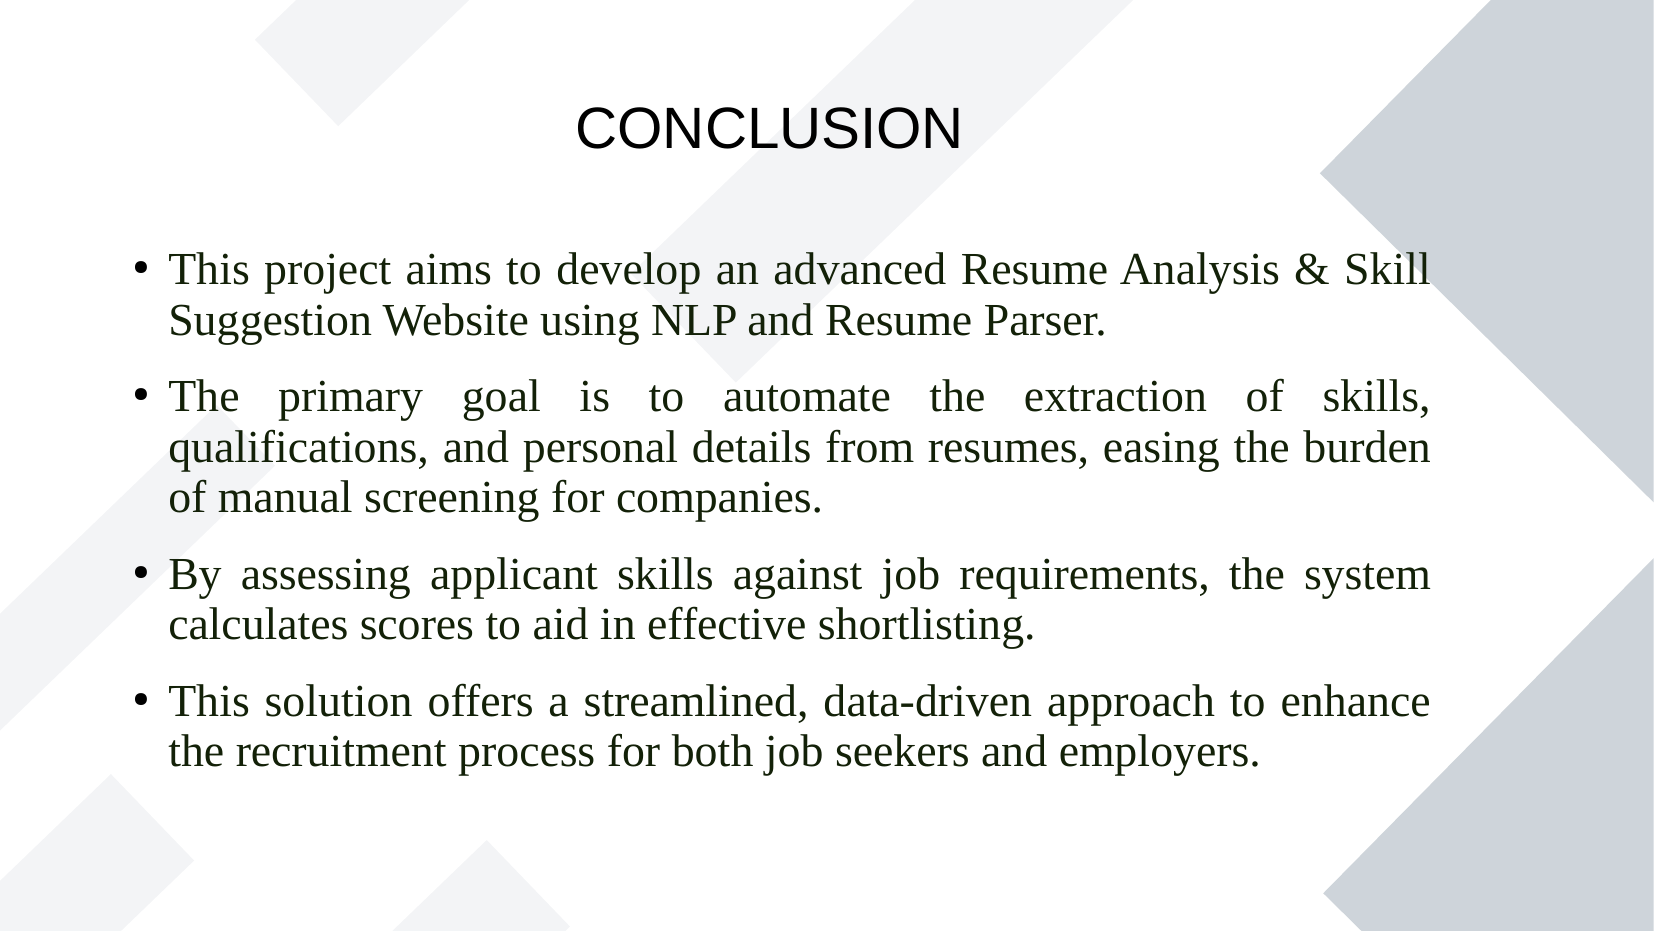

CONCLUSION
This project aims to develop an advanced Resume Analysis & Skill Suggestion Website using NLP and Resume Parser.
The primary goal is to automate the extraction of skills, qualifications, and personal details from resumes, easing the burden of manual screening for companies.
By assessing applicant skills against job requirements, the system calculates scores to aid in effective shortlisting.
This solution offers a streamlined, data-driven approach to enhance the recruitment process for both job seekers and employers.